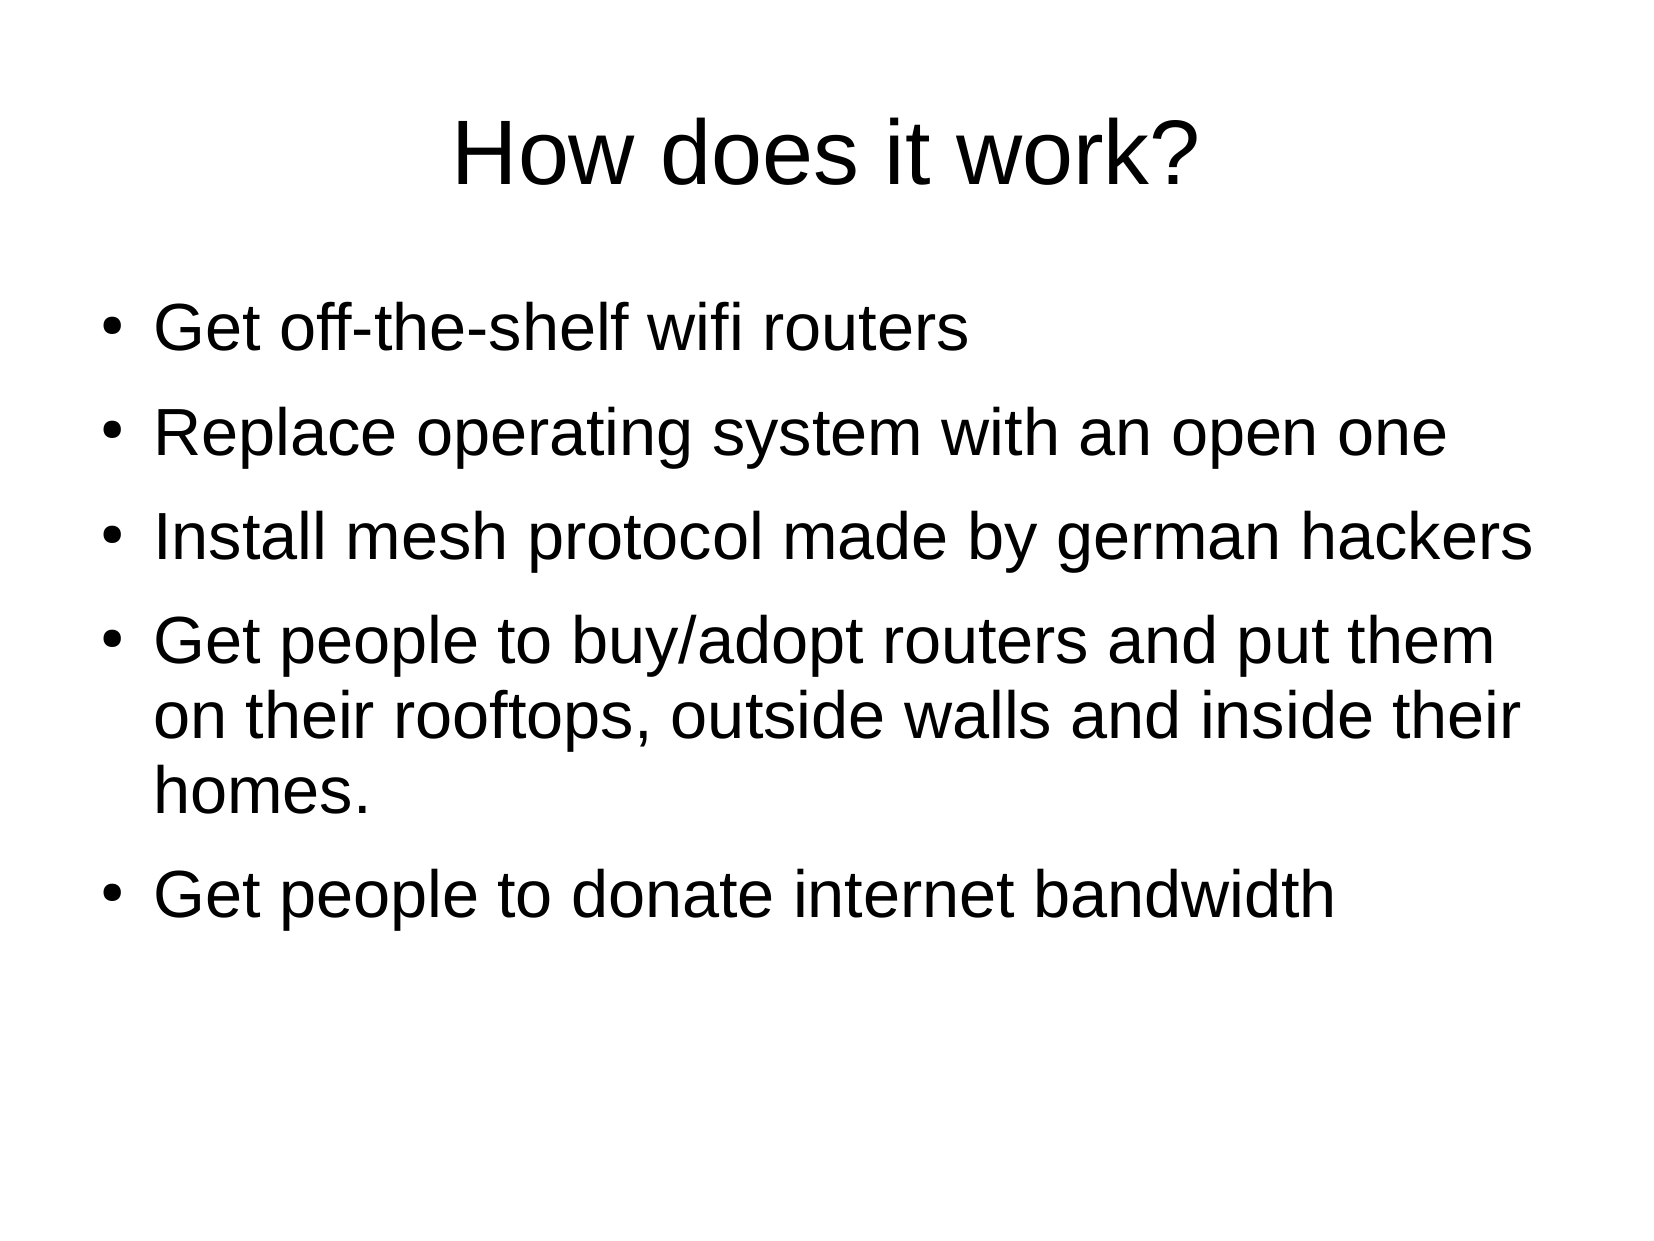

# How does it work?
Get off-the-shelf wifi routers
Replace operating system with an open one
Install mesh protocol made by german hackers
Get people to buy/adopt routers and put them on their rooftops, outside walls and inside their homes.
Get people to donate internet bandwidth